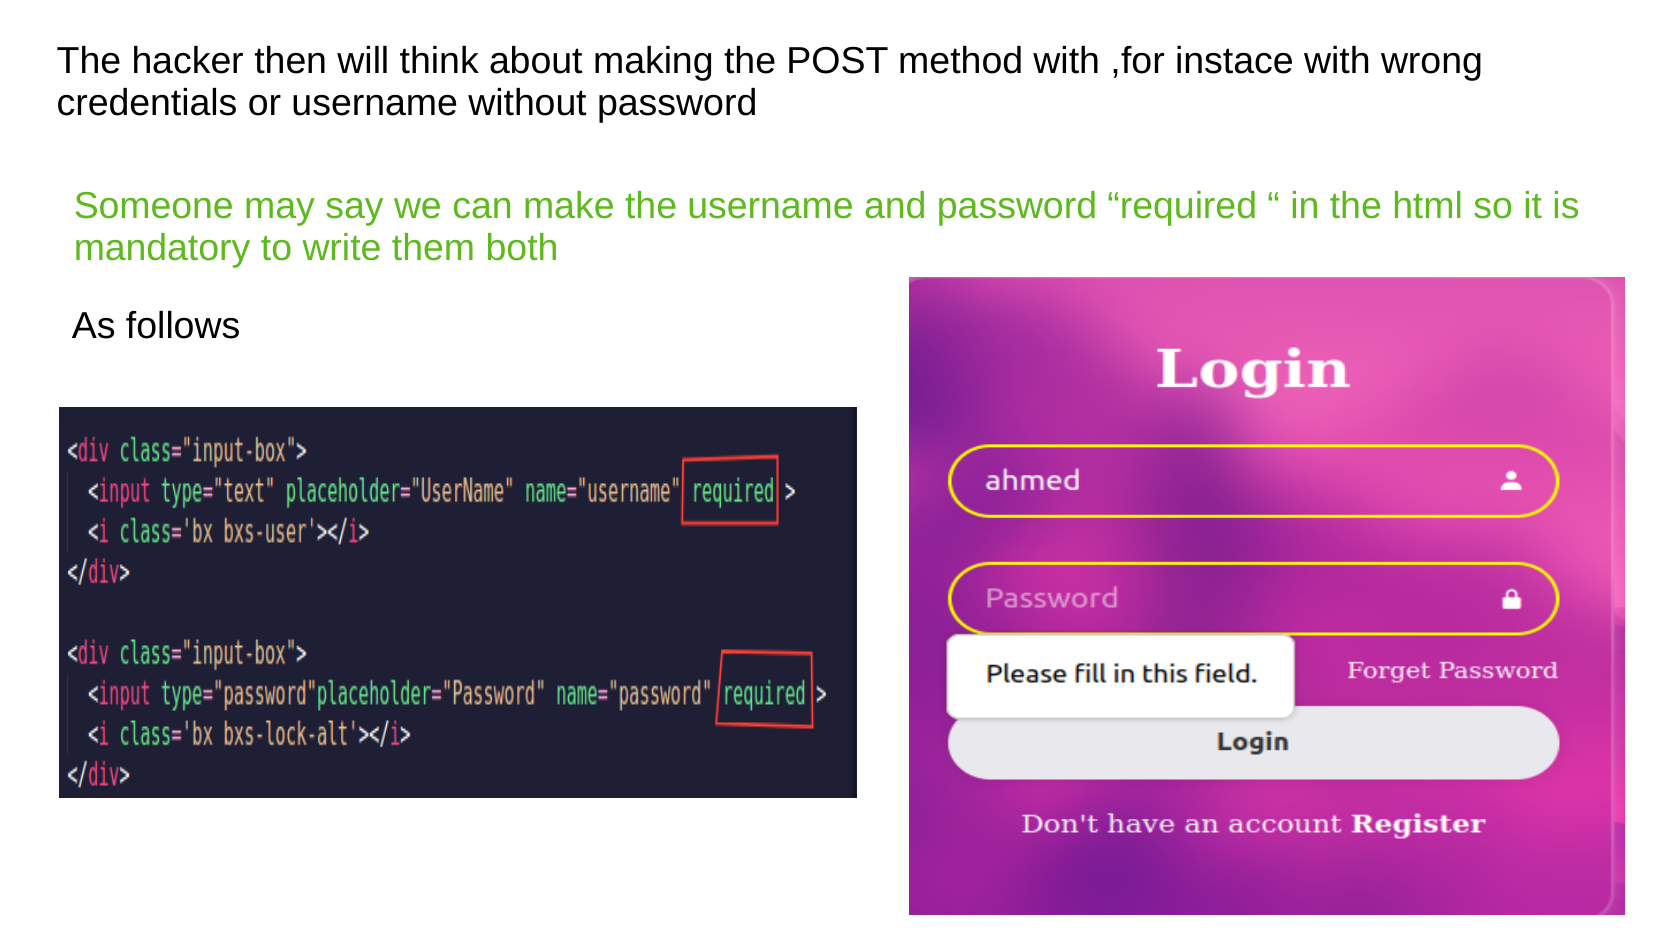

The hacker then will think about making the POST method with ,for instace with wrong credentials or username without password
Someone may say we can make the username and password “required “ in the html so it is
mandatory to write them both
As follows